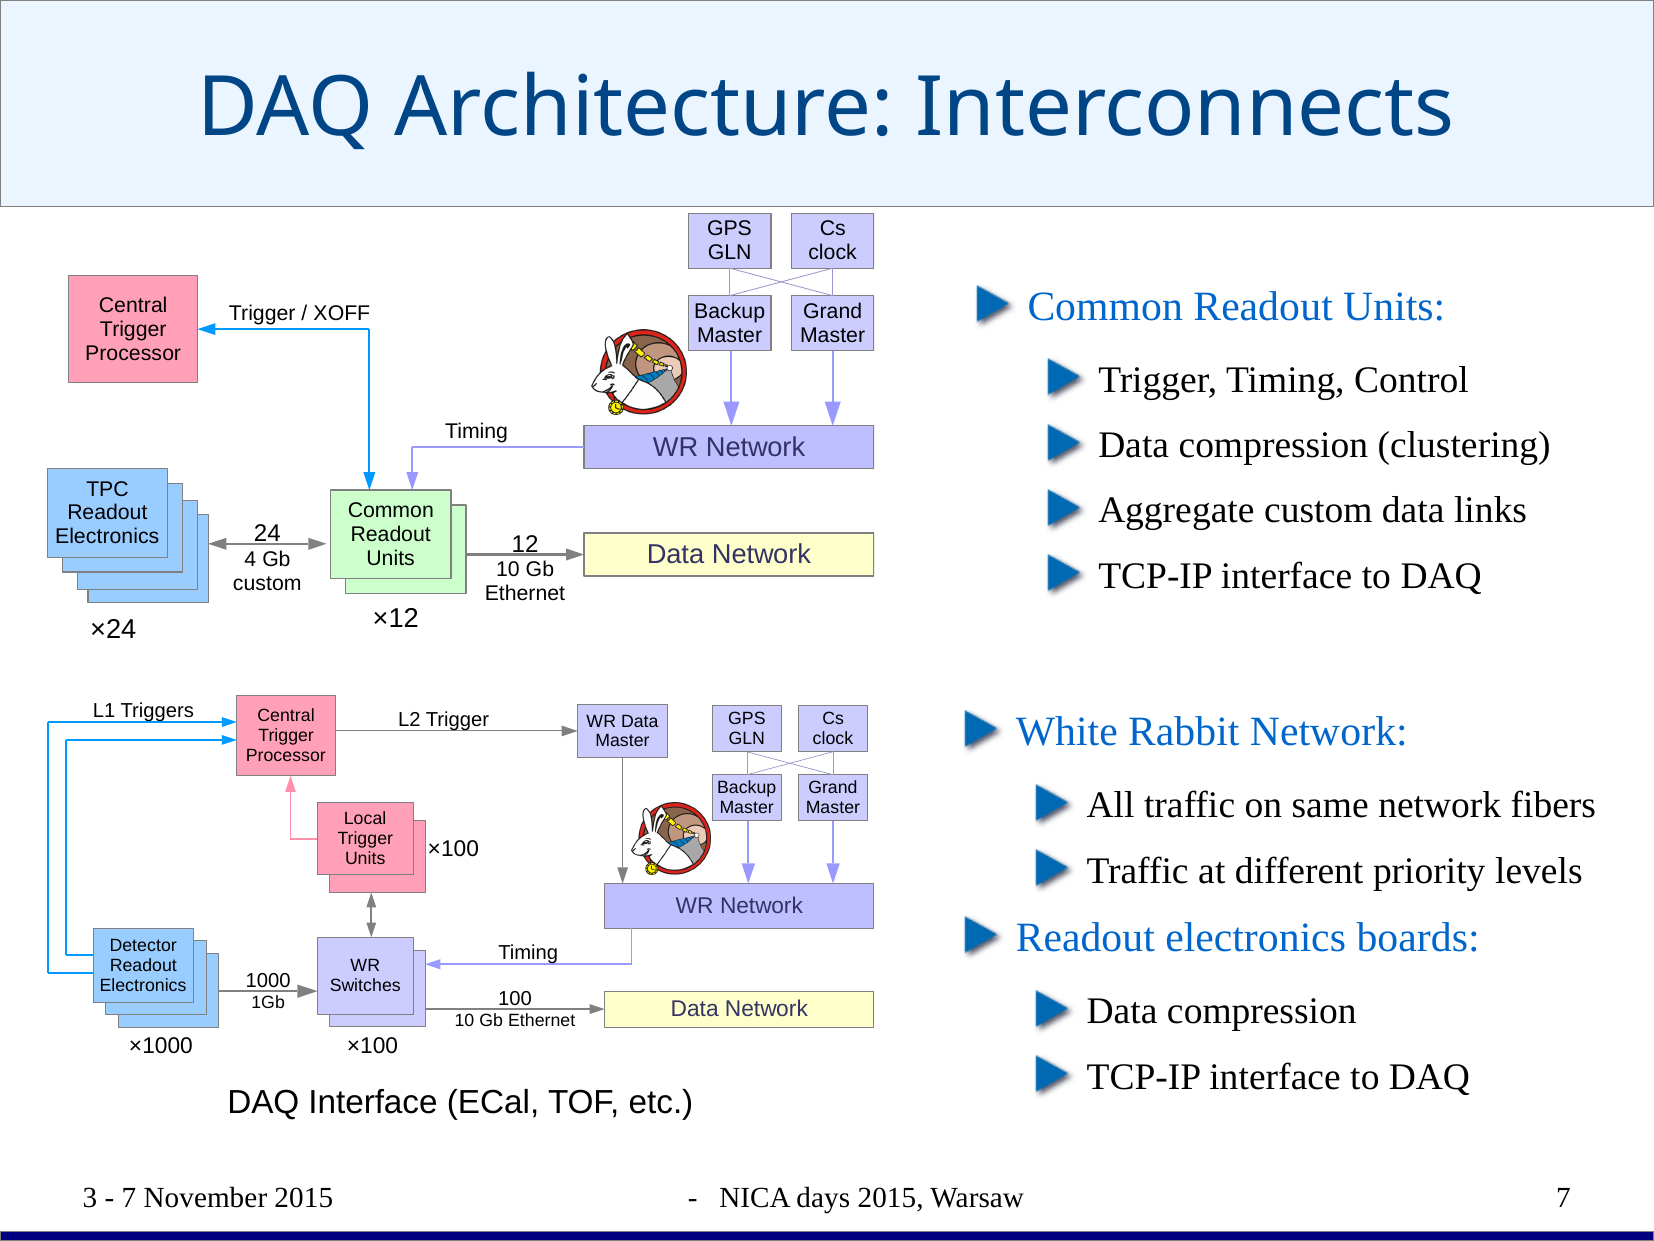

# DAQ Architecture: Interconnects
Common Readout Units:
Trigger, Timing, Control
Data compression (clustering)
Aggregate custom data links
TCP-IP interface to DAQ
DAQ Interface (ECal, TOF, etc.)
White Rabbit Network:
All traffic on same network fibers
Traffic at different priority levels
Readout electronics boards:
Data compression
TCP-IP interface to DAQ
3 - 7 November 2015
 - NICA days 2015, Warsaw
7